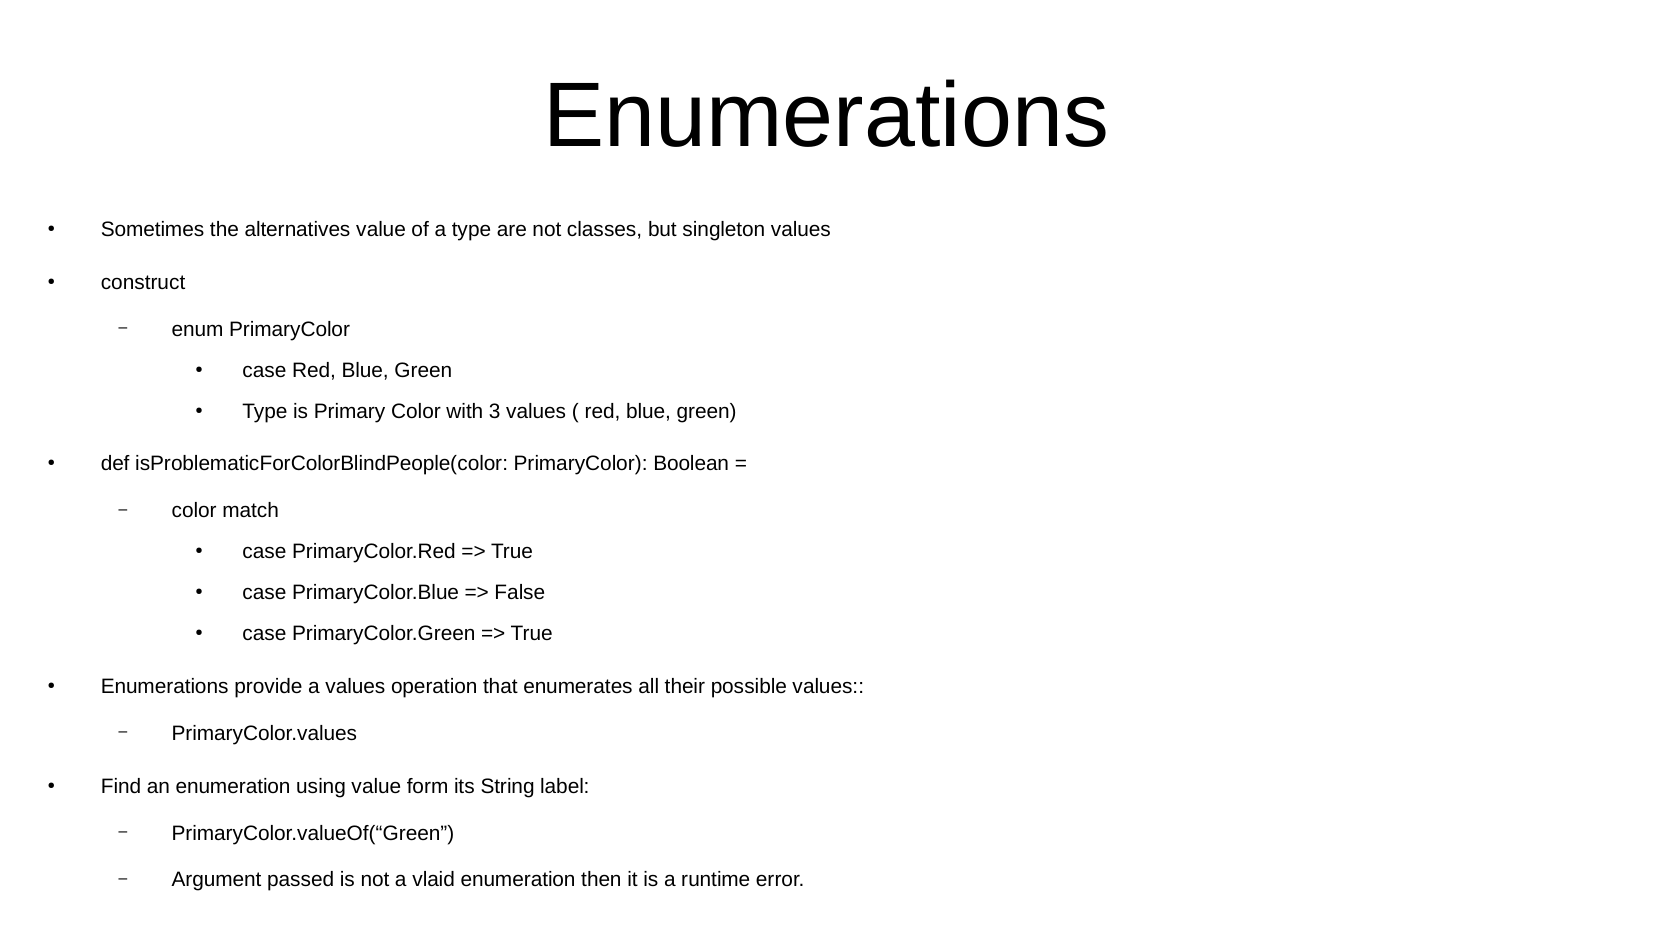

# Enumerations
Sometimes the alternatives value of a type are not classes, but singleton values
construct
enum PrimaryColor
case Red, Blue, Green
Type is Primary Color with 3 values ( red, blue, green)
def isProblematicForColorBlindPeople(color: PrimaryColor): Boolean =
color match
case PrimaryColor.Red => True
case PrimaryColor.Blue => False
case PrimaryColor.Green => True
Enumerations provide a values operation that enumerates all their possible values::
PrimaryColor.values
Find an enumeration using value form its String label:
PrimaryColor.valueOf(“Green”)
Argument passed is not a vlaid enumeration then it is a runtime error.